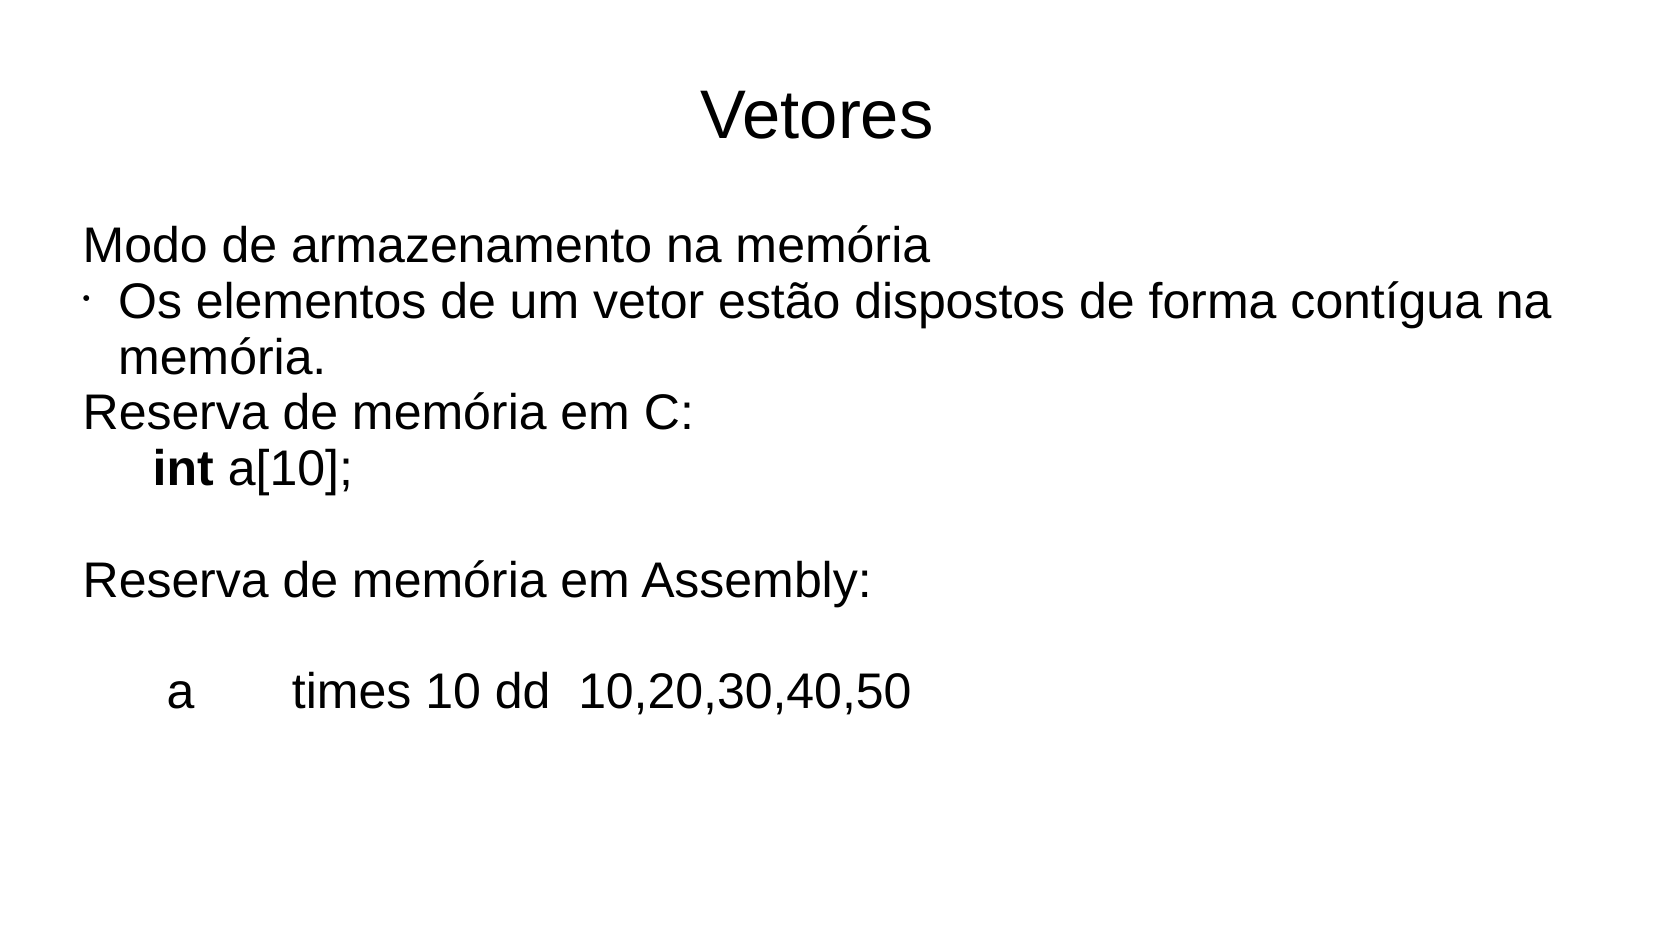

# Vetores
Modo de armazenamento na memória
Os elementos de um vetor estão dispostos de forma contígua na memória.
Reserva de memória em C:
 int a[10];
Reserva de memória em Assembly:
 a times 10 dd 10,20,30,40,50